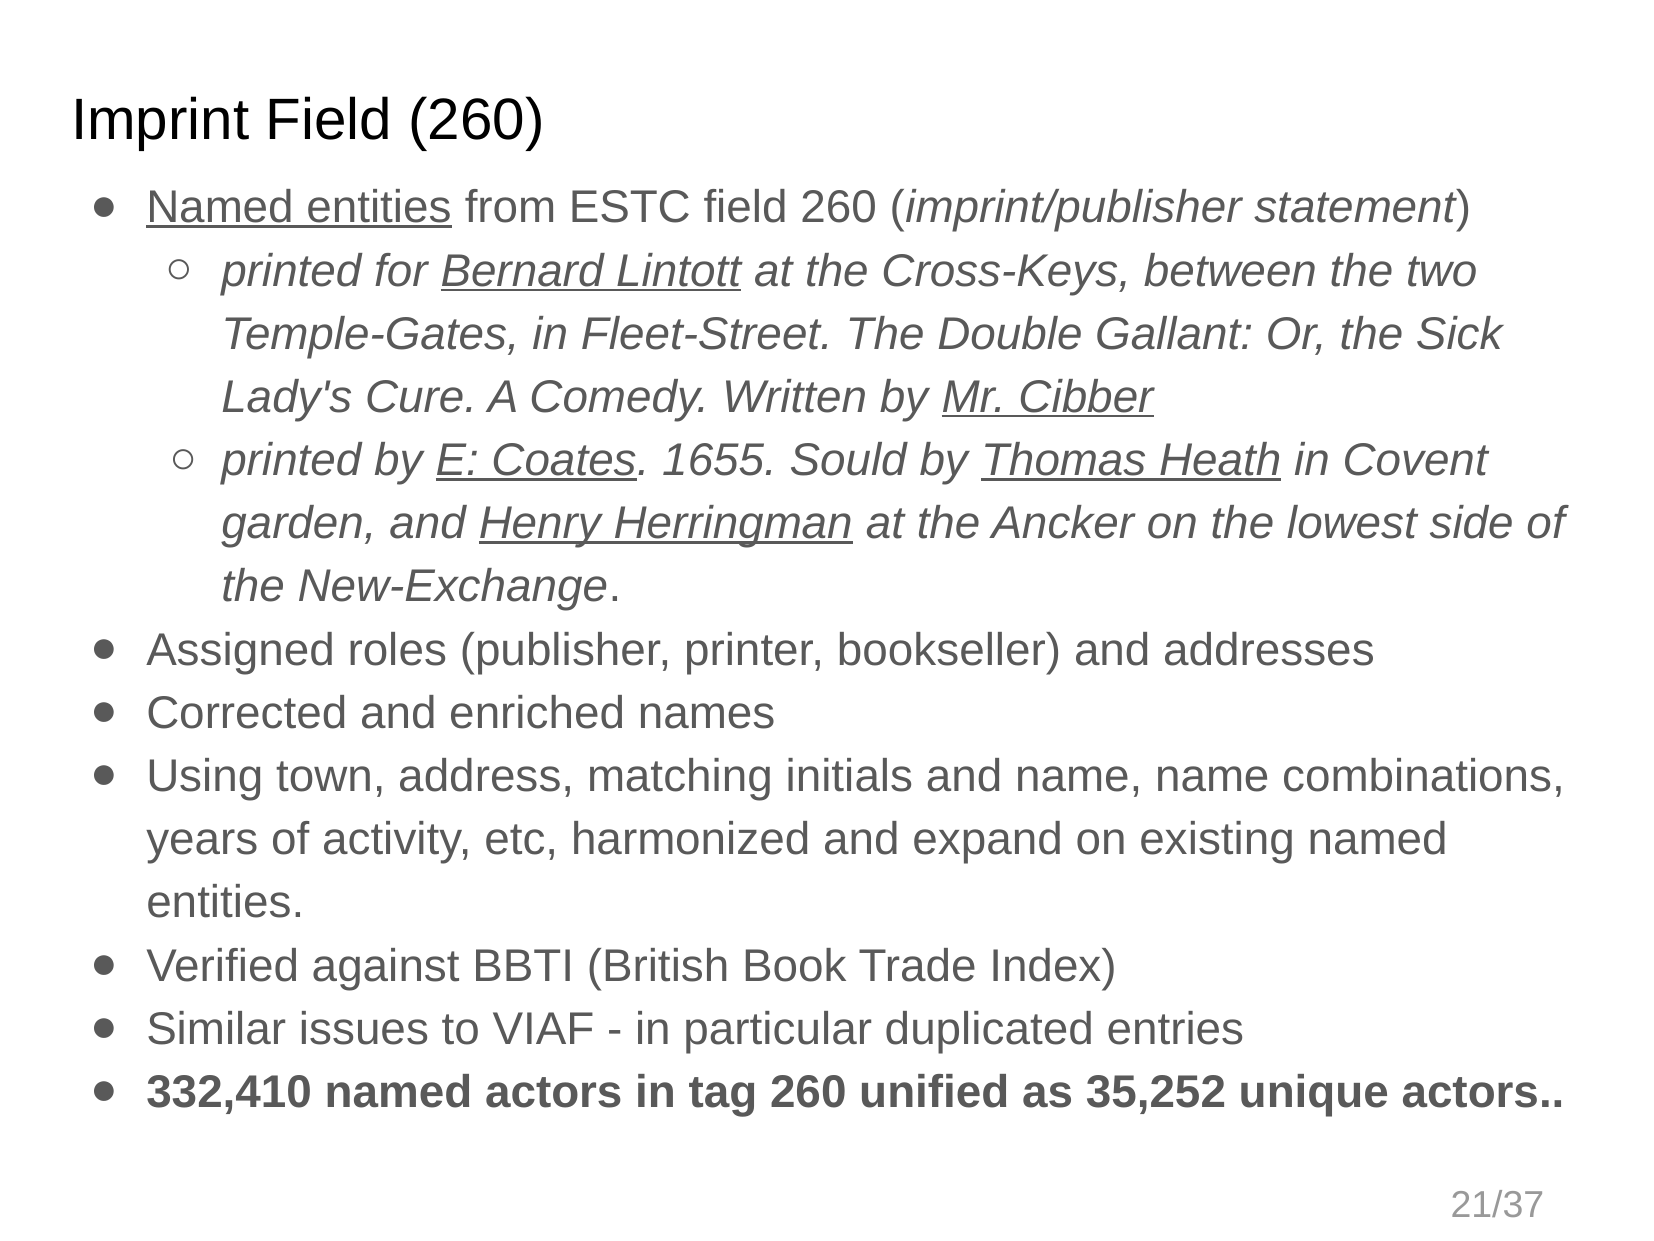

# Imprint Field (260)
Named entities from ESTC field 260 (imprint/publisher statement)
printed for Bernard Lintott at the Cross-Keys, between the two Temple-Gates, in Fleet-Street. The Double Gallant: Or, the Sick Lady's Cure. A Comedy. Written by Mr. Cibber
printed by E: Coates. 1655. Sould by Thomas Heath in Covent garden, and Henry Herringman at the Ancker on the lowest side of the New-Exchange.
Assigned roles (publisher, printer, bookseller) and addresses
Corrected and enriched names
Using town, address, matching initials and name, name combinations, years of activity, etc, harmonized and expand on existing named entities.
Verified against BBTI (British Book Trade Index)
Similar issues to VIAF - in particular duplicated entries
332,410 named actors in tag 260 unified as 35,252 unique actors..